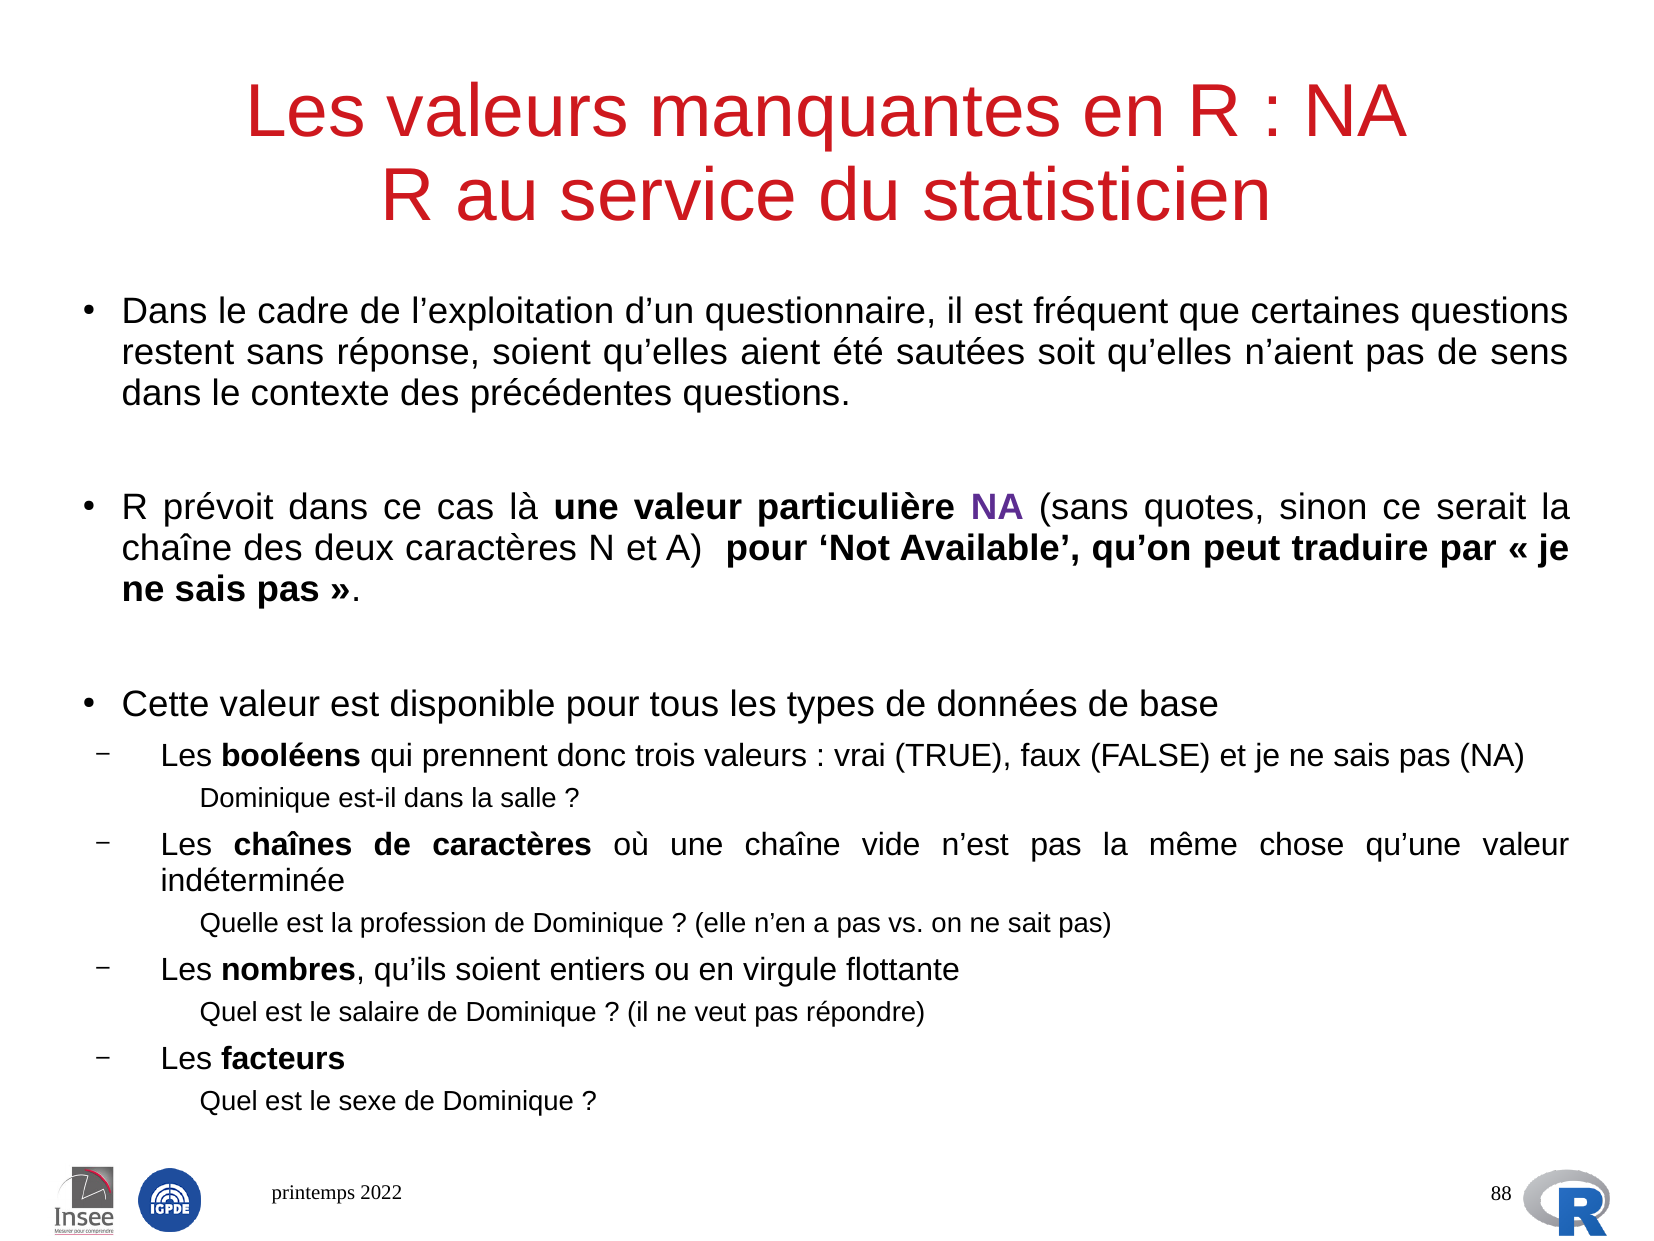

# Les valeurs manquantes en R : NA R au service du statisticien
Dans le cadre de l’exploitation d’un questionnaire, il est fréquent que certaines questions restent sans réponse, soient qu’elles aient été sautées soit qu’elles n’aient pas de sens dans le contexte des précédentes questions.
R prévoit dans ce cas là une valeur particulière NA (sans quotes, sinon ce serait la chaîne des deux caractères N et A) pour ‘Not Available’, qu’on peut traduire par « je ne sais pas ».
Cette valeur est disponible pour tous les types de données de base
Les booléens qui prennent donc trois valeurs : vrai (TRUE), faux (FALSE) et je ne sais pas (NA)
Dominique est-il dans la salle ?
Les chaînes de caractères où une chaîne vide n’est pas la même chose qu’une valeur indéterminée
Quelle est la profession de Dominique ? (elle n’en a pas vs. on ne sait pas)
Les nombres, qu’ils soient entiers ou en virgule flottante
Quel est le salaire de Dominique ? (il ne veut pas répondre)
Les facteurs
Quel est le sexe de Dominique ?
printemps 2022
88